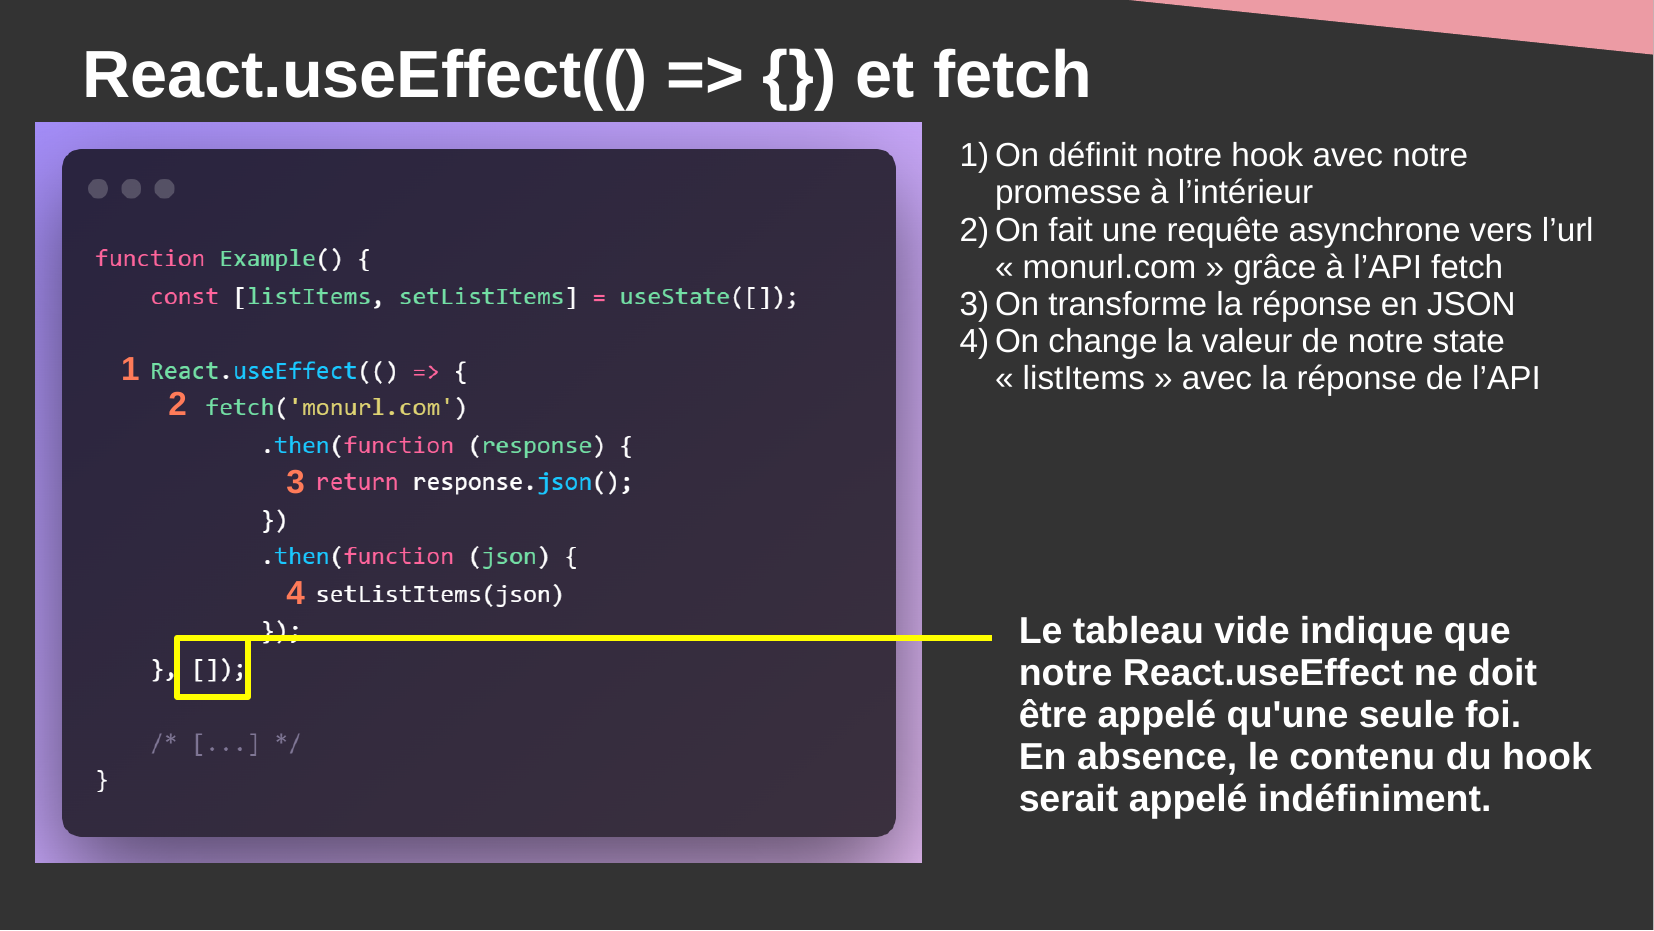

# React.useEffect(() => {}) et fetch
On définit notre hook avec notre promesse à l’intérieur
On fait une requête asynchrone vers l’url « monurl.com » grâce à l’API fetch
On transforme la réponse en JSON
On change la valeur de notre state « listItems » avec la réponse de l’API
Notre React.useEffect fait une requête vers l'url fictive "monurl.com". On récupère un JSON et on le met dans notre state "setListItems".
1
2
3
4
Le tableau vide indique que notre React.useEffect ne doit être appelé qu'une seule foi.
En absence, le contenu du hook serait appelé indéfiniment.